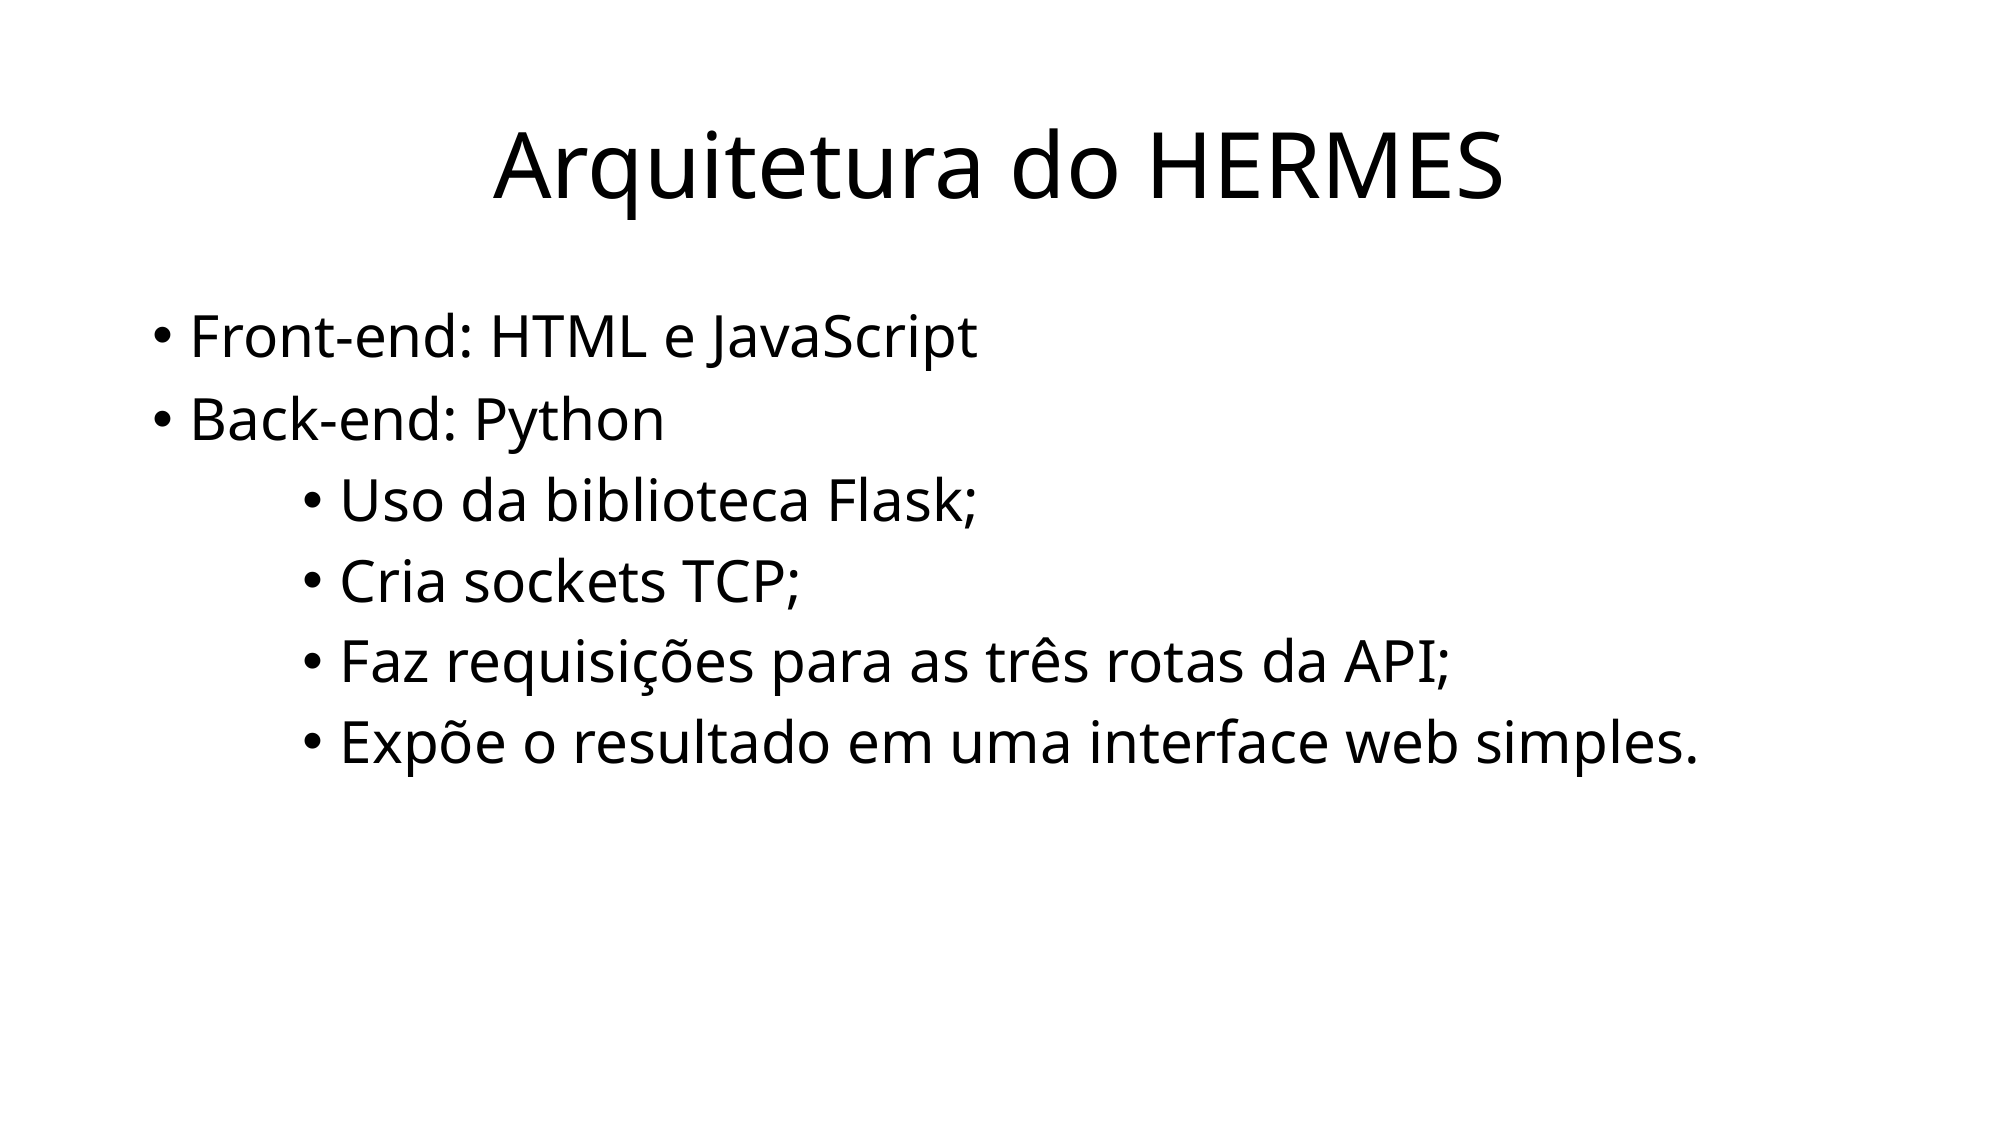

# Arquitetura do HERMES
Front-end: HTML e JavaScript
Back-end: Python
Uso da biblioteca Flask;
Cria sockets TCP;
Faz requisições para as três rotas da API;
Expõe o resultado em uma interface web simples.